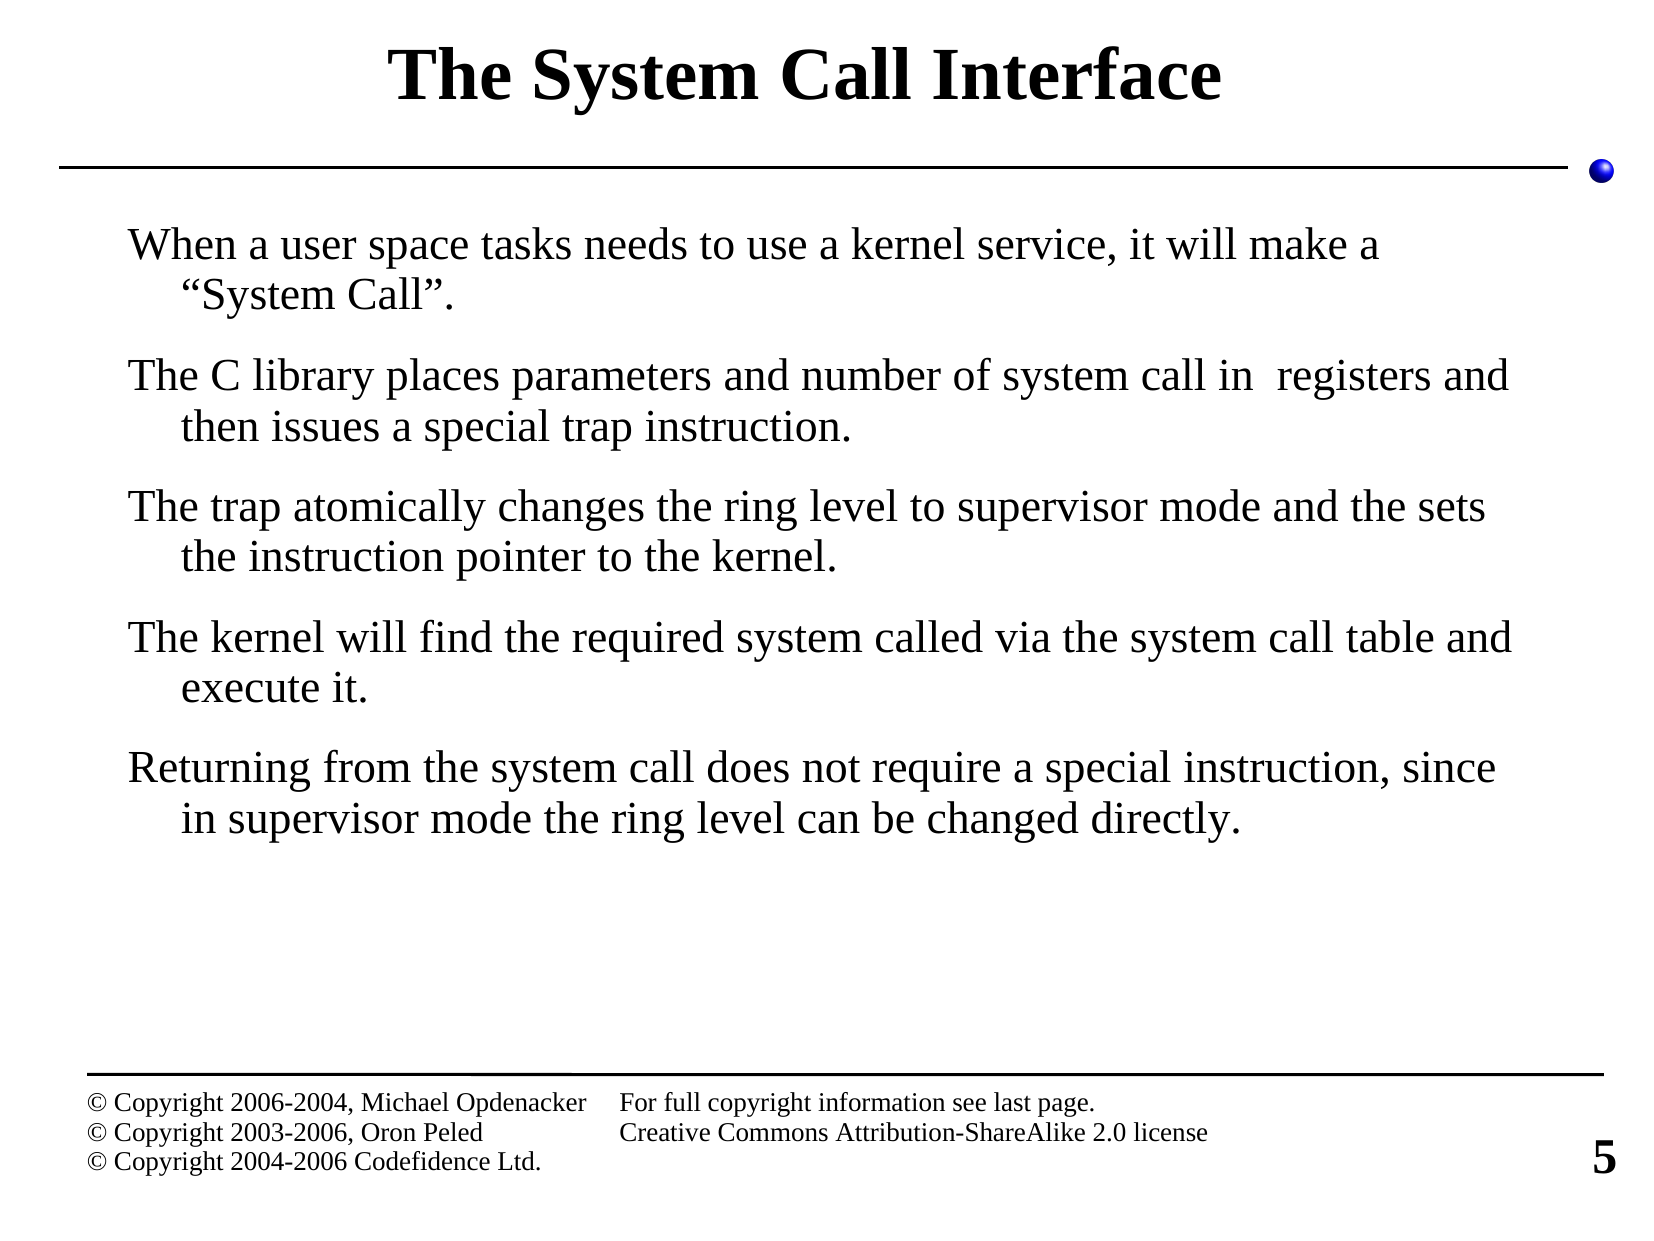

# The System Call Interface
When a user space tasks needs to use a kernel service, it will make a “System Call”.
The C library places parameters and number of system call in registers and then issues a special trap instruction.
The trap atomically changes the ring level to supervisor mode and the sets the instruction pointer to the kernel.
The kernel will find the required system called via the system call table and execute it.
Returning from the system call does not require a special instruction, since in supervisor mode the ring level can be changed directly.